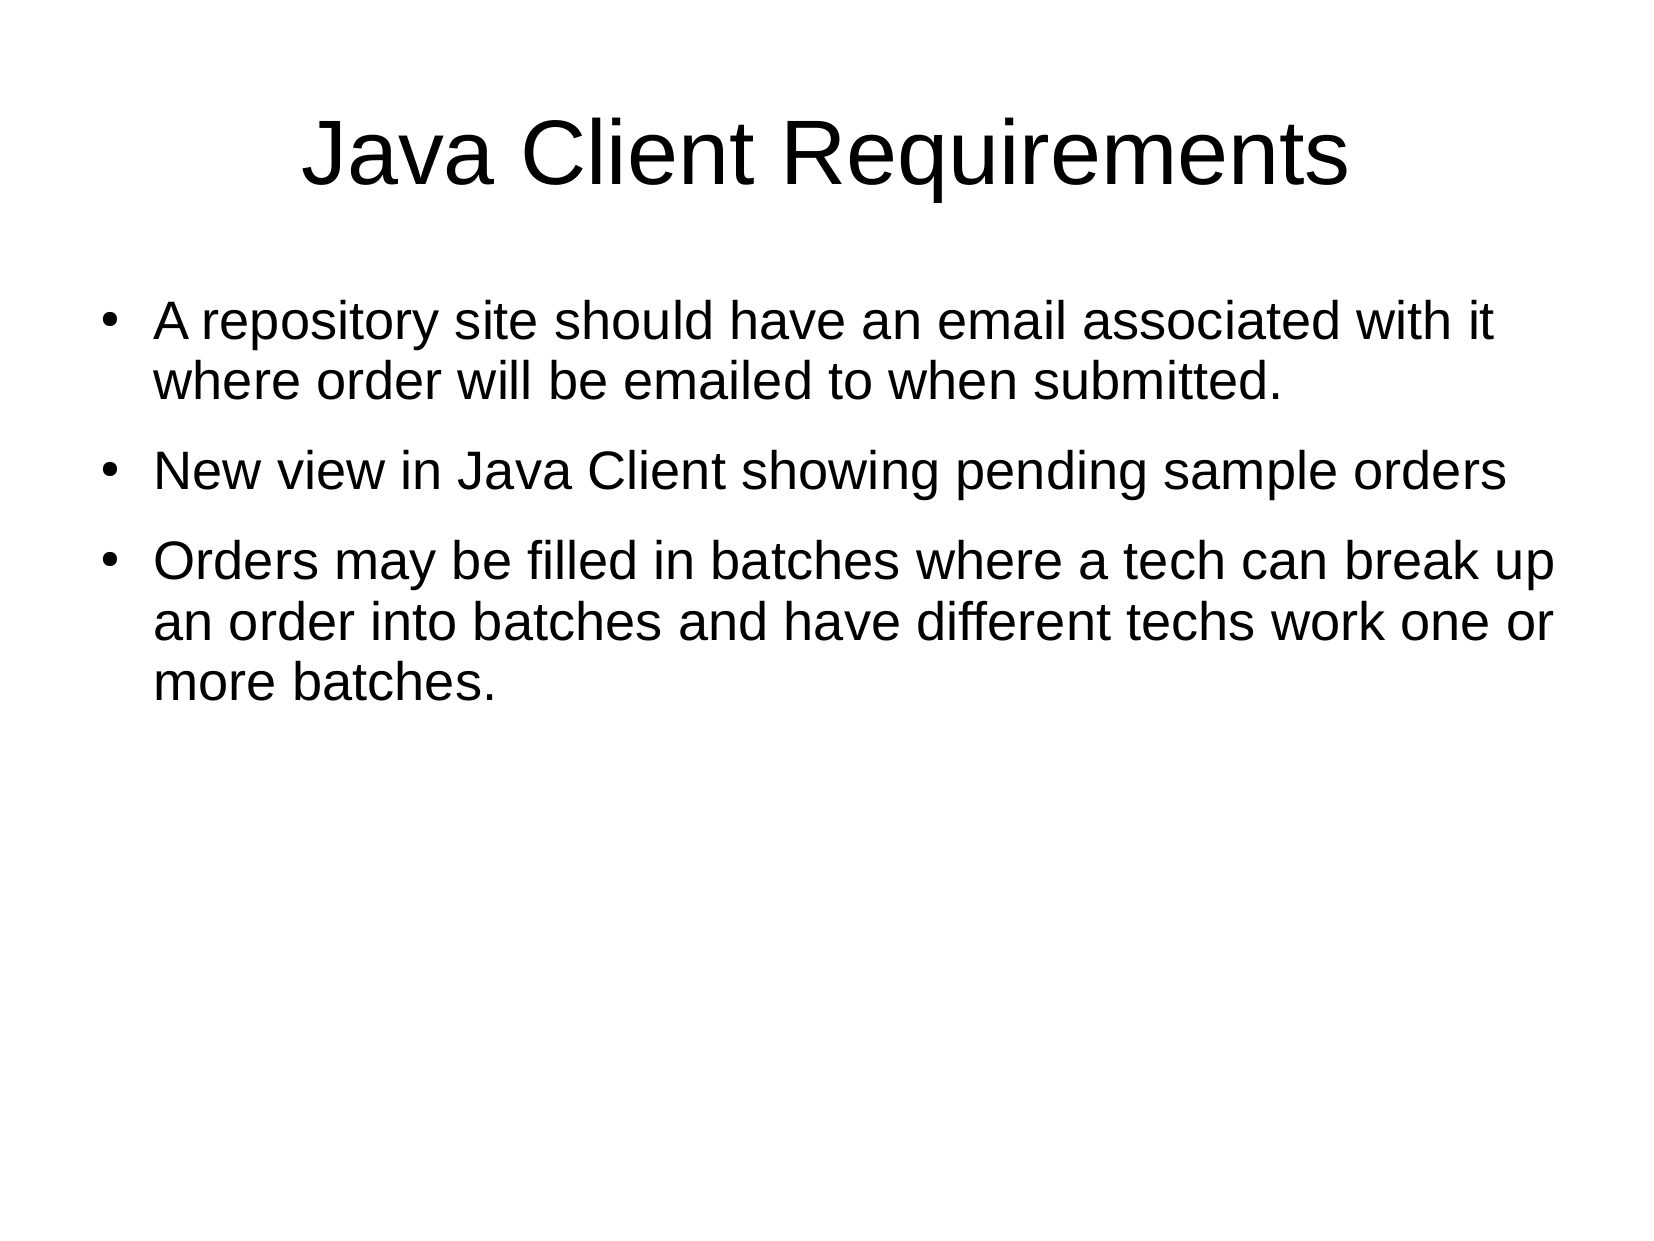

# Java Client Requirements
A repository site should have an email associated with it where order will be emailed to when submitted.
New view in Java Client showing pending sample orders
Orders may be filled in batches where a tech can break up an order into batches and have different techs work one or more batches.